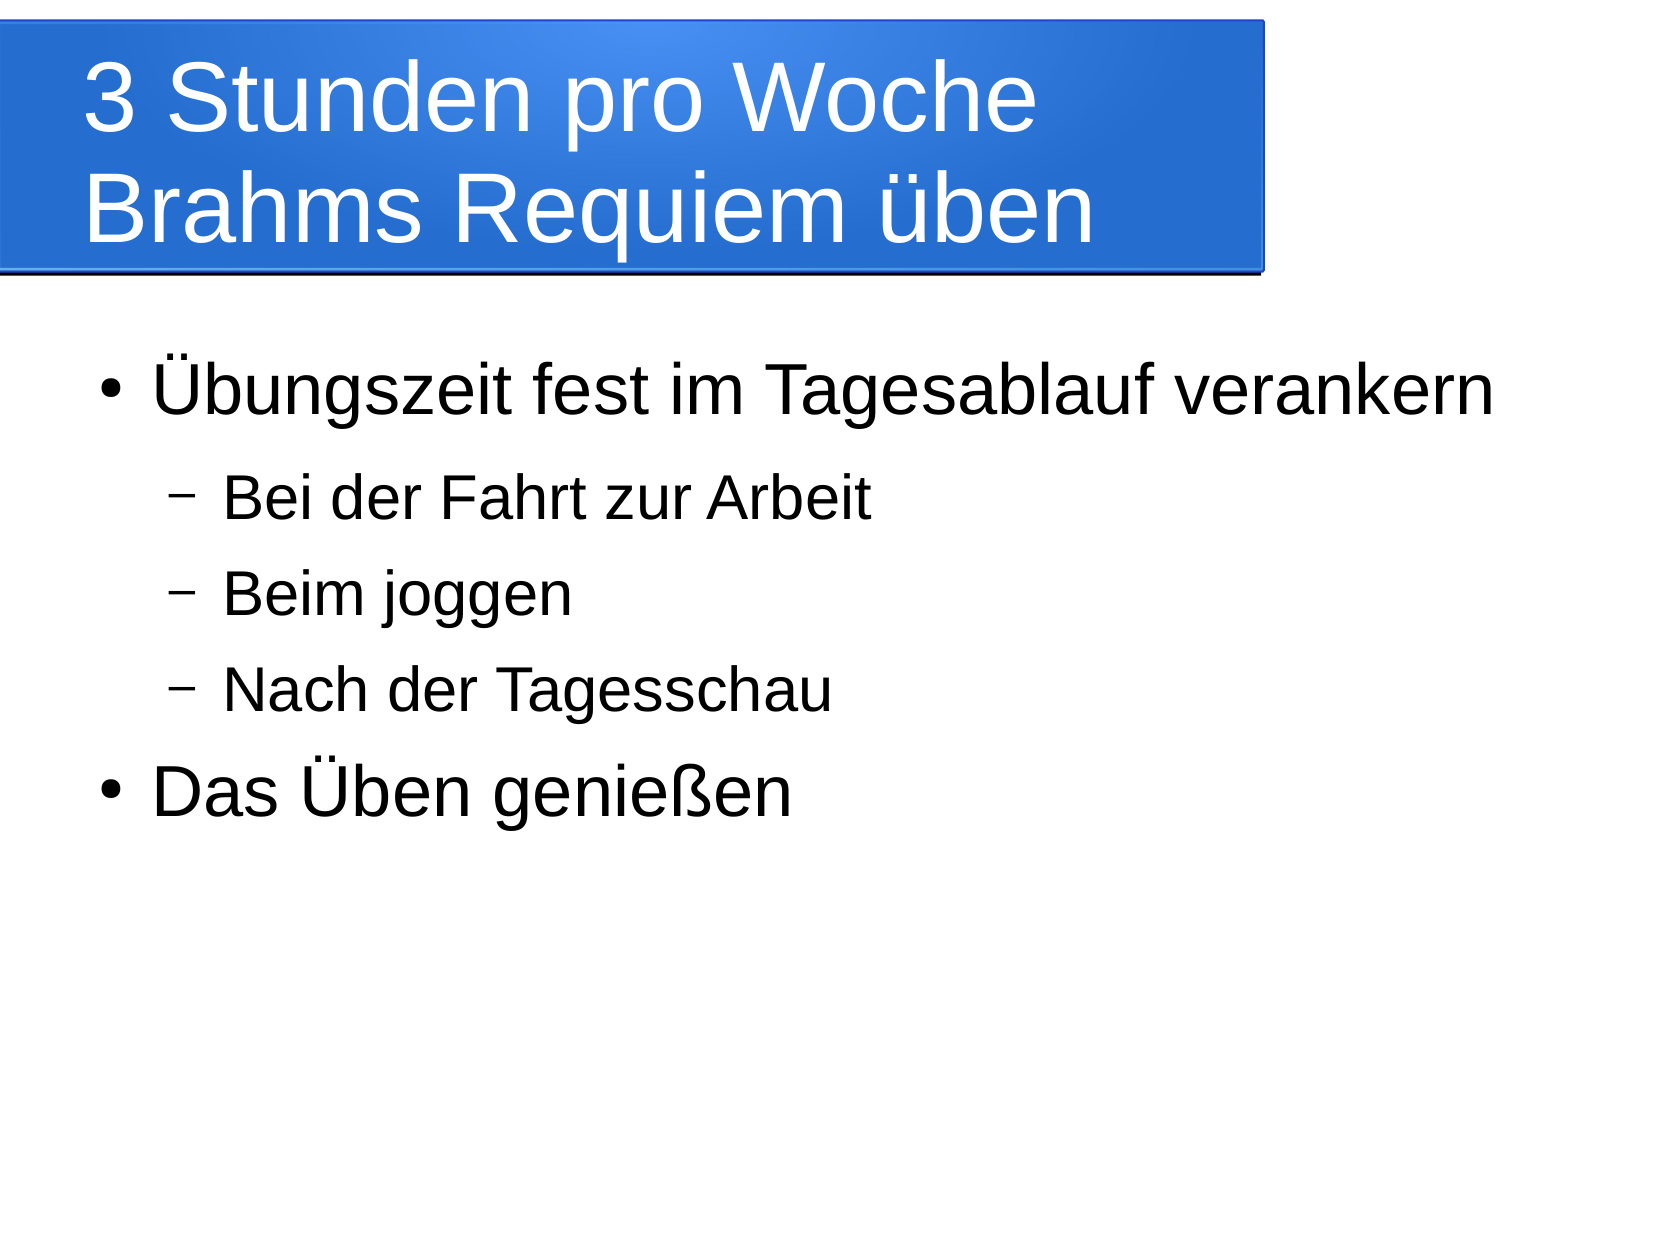

# 3 Stunden pro Woche Brahms Requiem üben
Übungszeit fest im Tagesablauf verankern
Bei der Fahrt zur Arbeit
Beim joggen
Nach der Tagesschau
Das Üben genießen